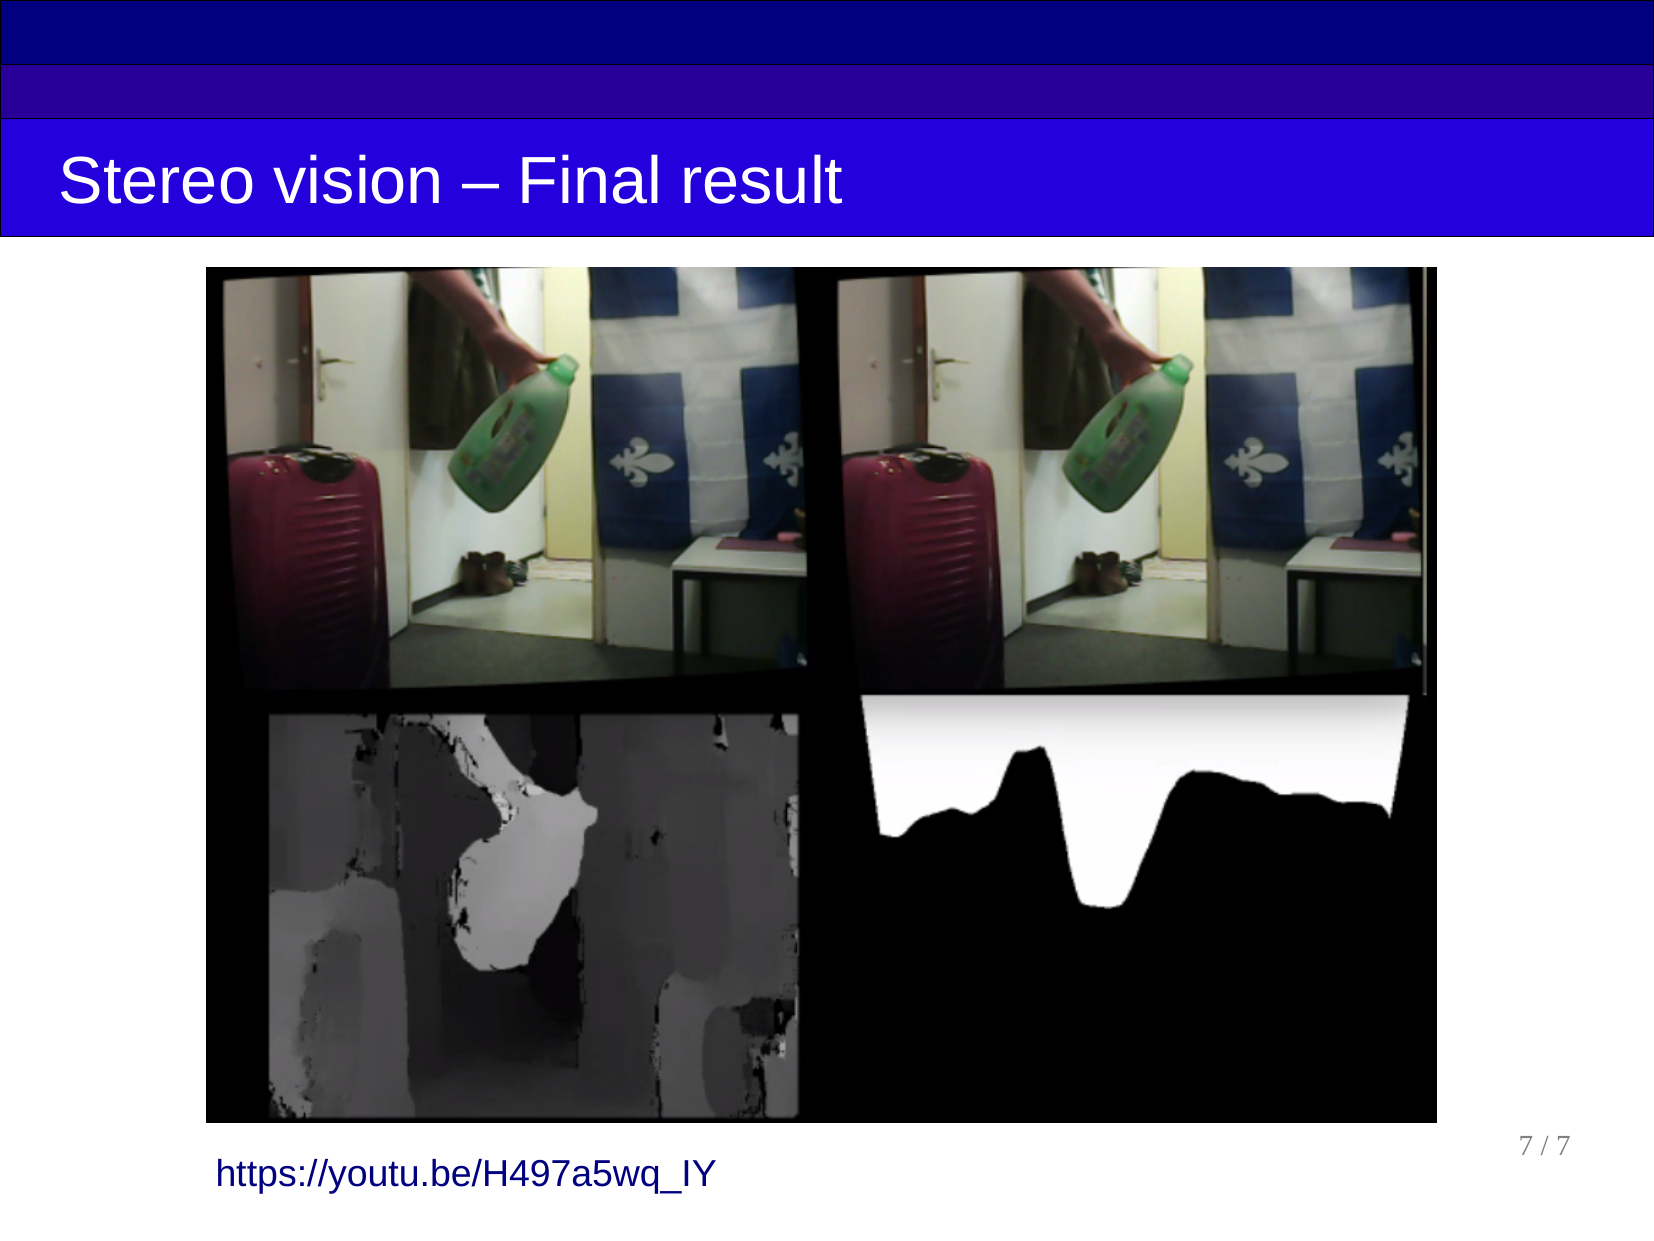

# Stereo vision – Final result
7
https://youtu.be/H497a5wq_IY